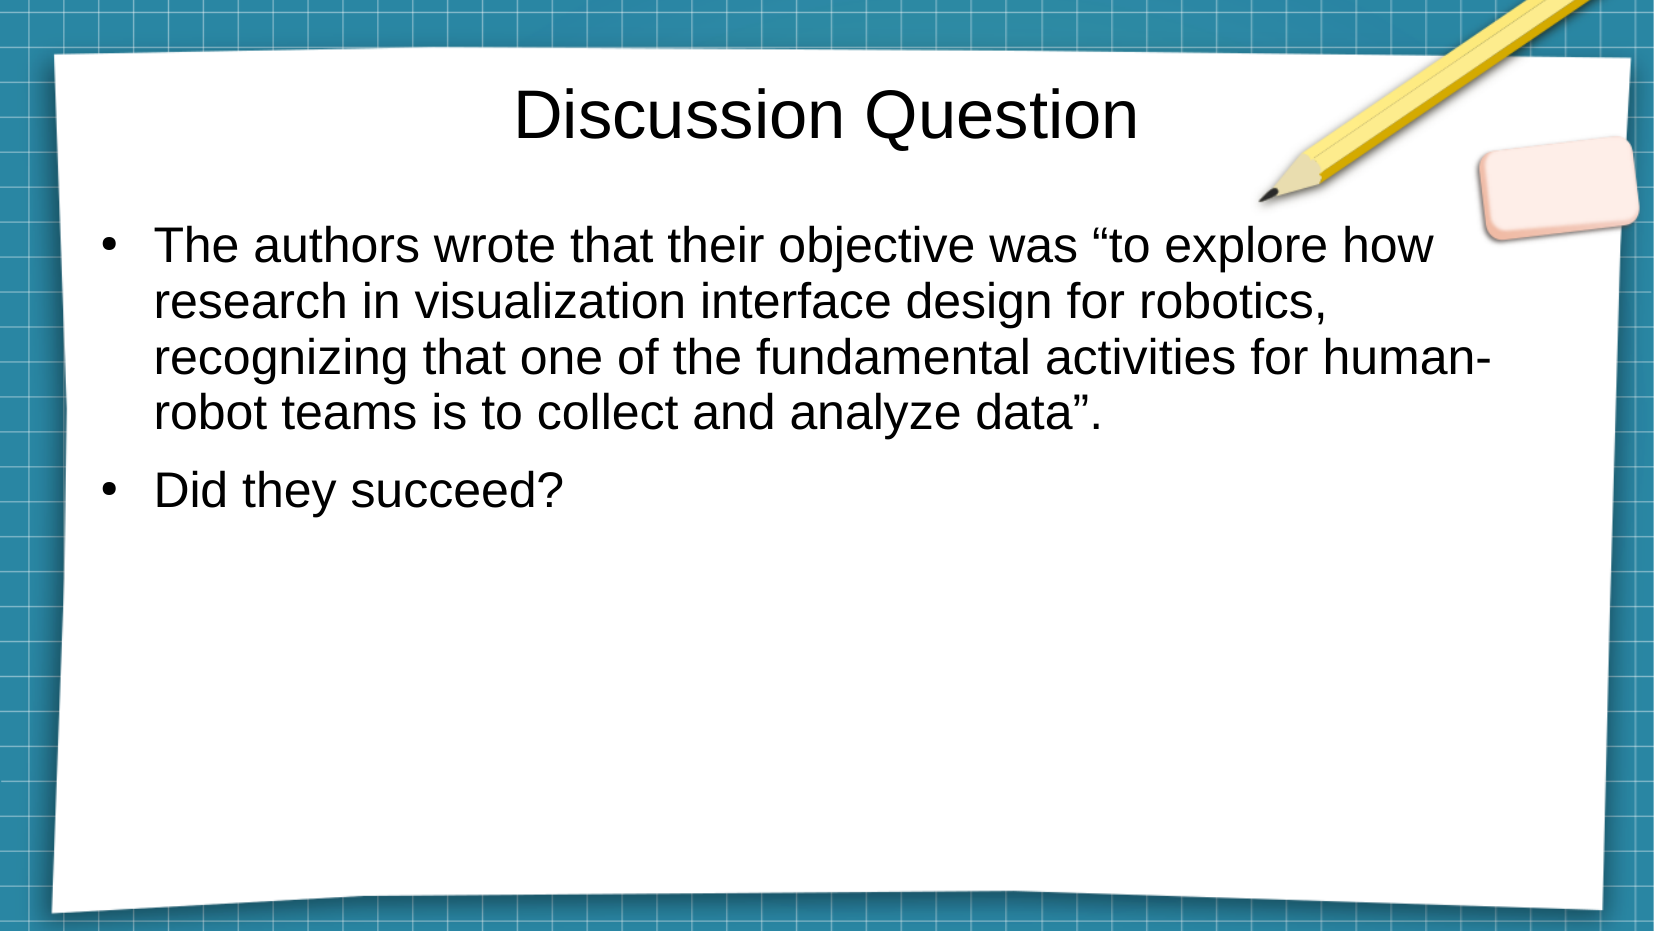

# Discussion Question
The authors wrote that their objective was “to explore how research in visualization interface design for robotics, recognizing that one of the fundamental activities for human-robot teams is to collect and analyze data”.
Did they succeed?